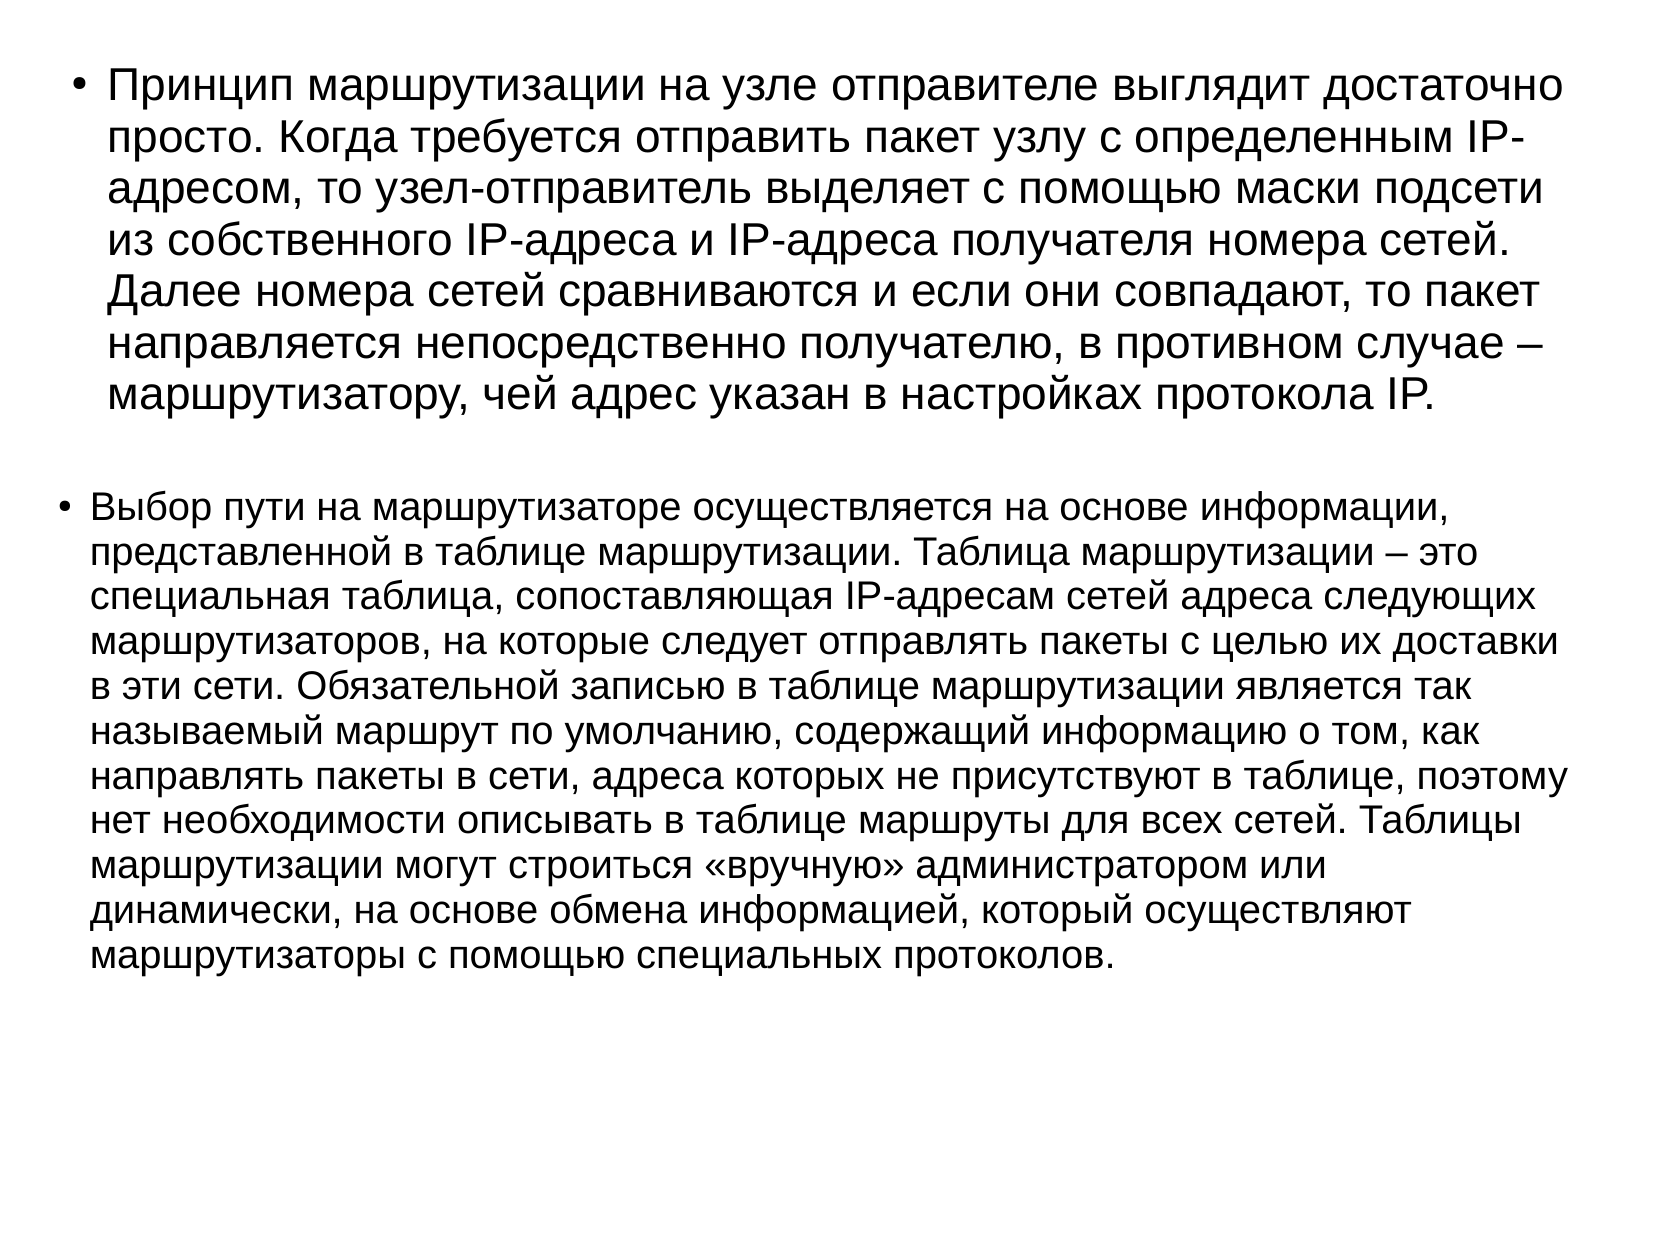

# Принцип маршрутизации на узле отправителе выглядит достаточно просто. Когда требуется отправить пакет узлу с определенным IP-адресом, то узел-отправитель выделяет с помощью маски подсети из собственного IP-адреса и IP-адреса получателя номера сетей. Далее номера сетей сравниваются и если они совпадают, то пакет направляется непосредственно получателю, в противном случае – маршрутизатору, чей адрес указан в настройках протокола IP.
Выбор пути на маршрутизаторе осуществляется на основе информации, представленной в таблице маршрутизации. Таблица маршрутизации – это специальная таблица, сопоставляющая IP-адресам сетей адреса следующих маршрутизаторов, на которые следует отправлять пакеты с целью их доставки в эти сети. Обязательной записью в таблице маршрутизации является так называемый маршрут по умолчанию, содержащий информацию о том, как направлять пакеты в сети, адреса которых не присутствуют в таблице, поэтому нет необходимости описывать в таблице маршруты для всех сетей. Таблицы маршрутизации могут строиться «вручную» администратором или динамически, на основе обмена информацией, который осуществляют маршрутизаторы с помощью специальных протоколов.